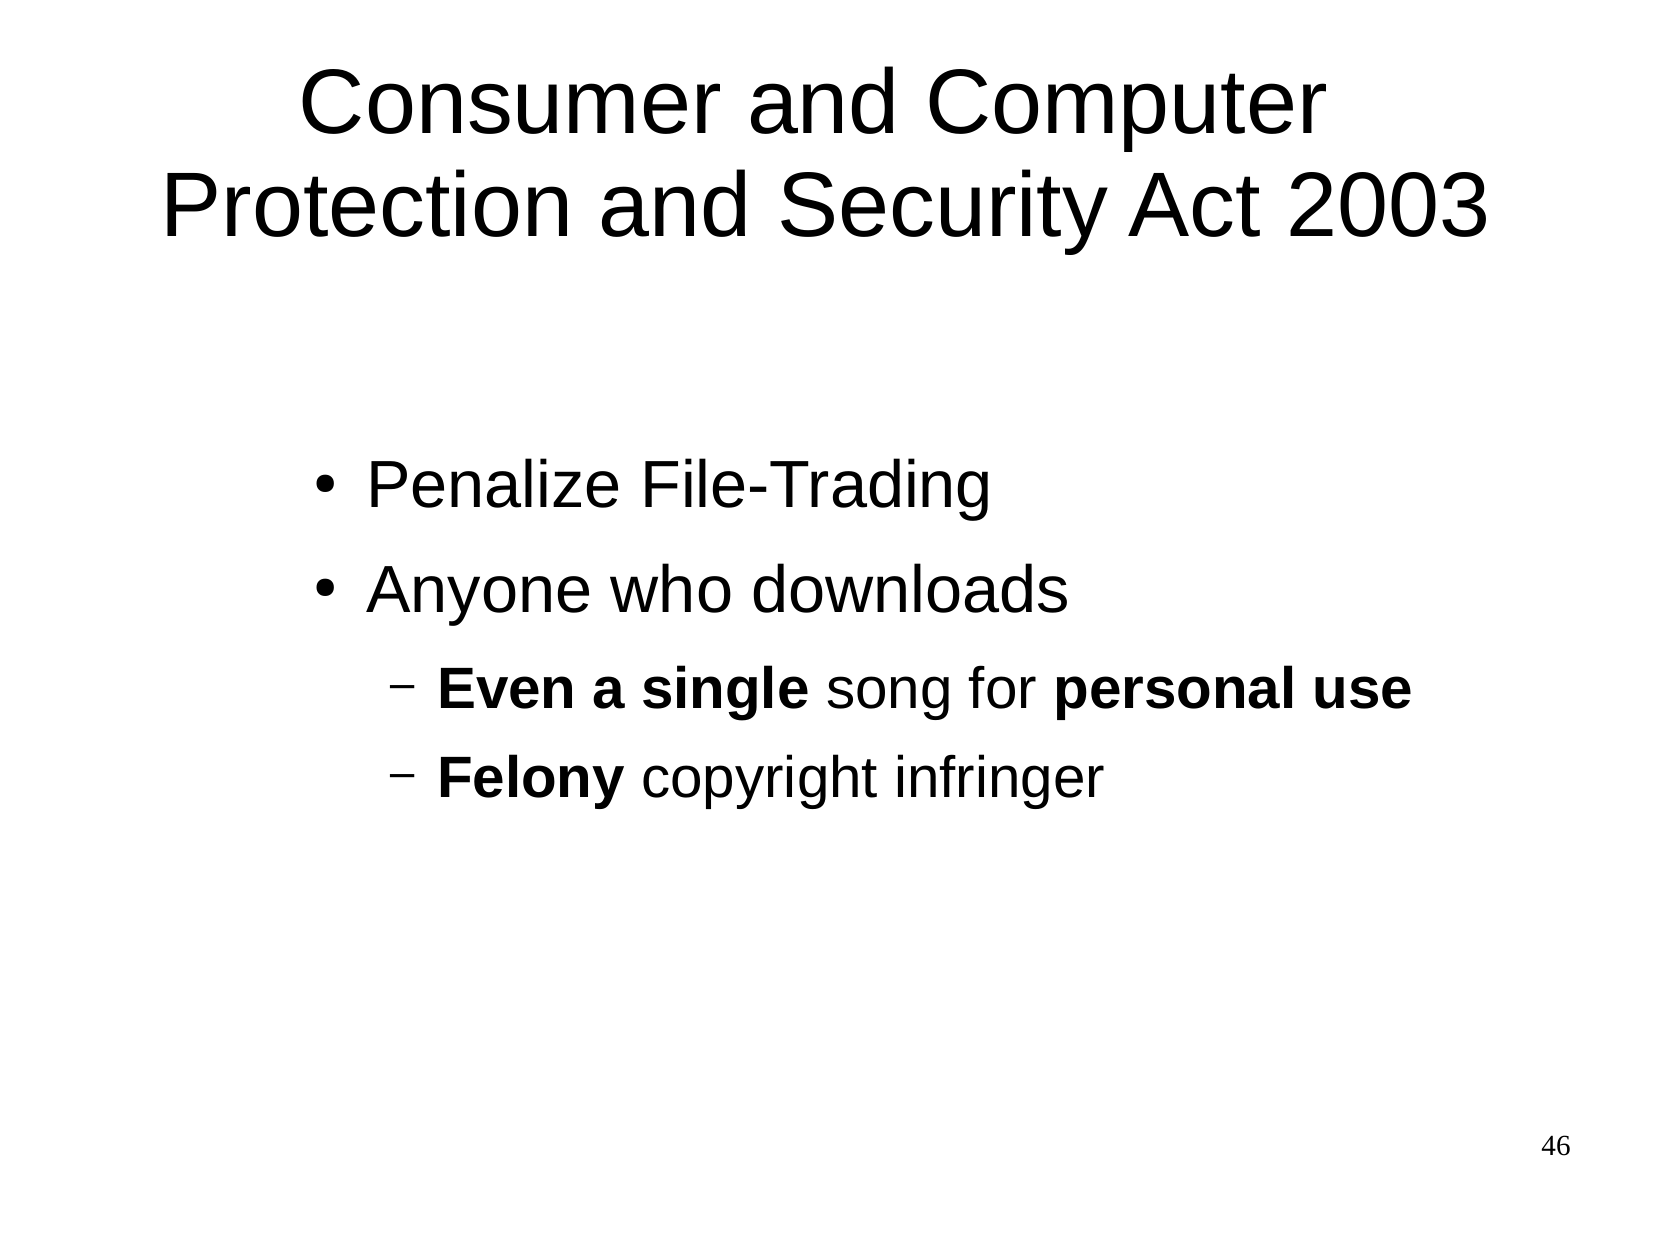

# Consumer and Computer Protection and Security Act 2003
Penalize File-Trading
Anyone who downloads
Even a single song for personal use
Felony copyright infringer
46